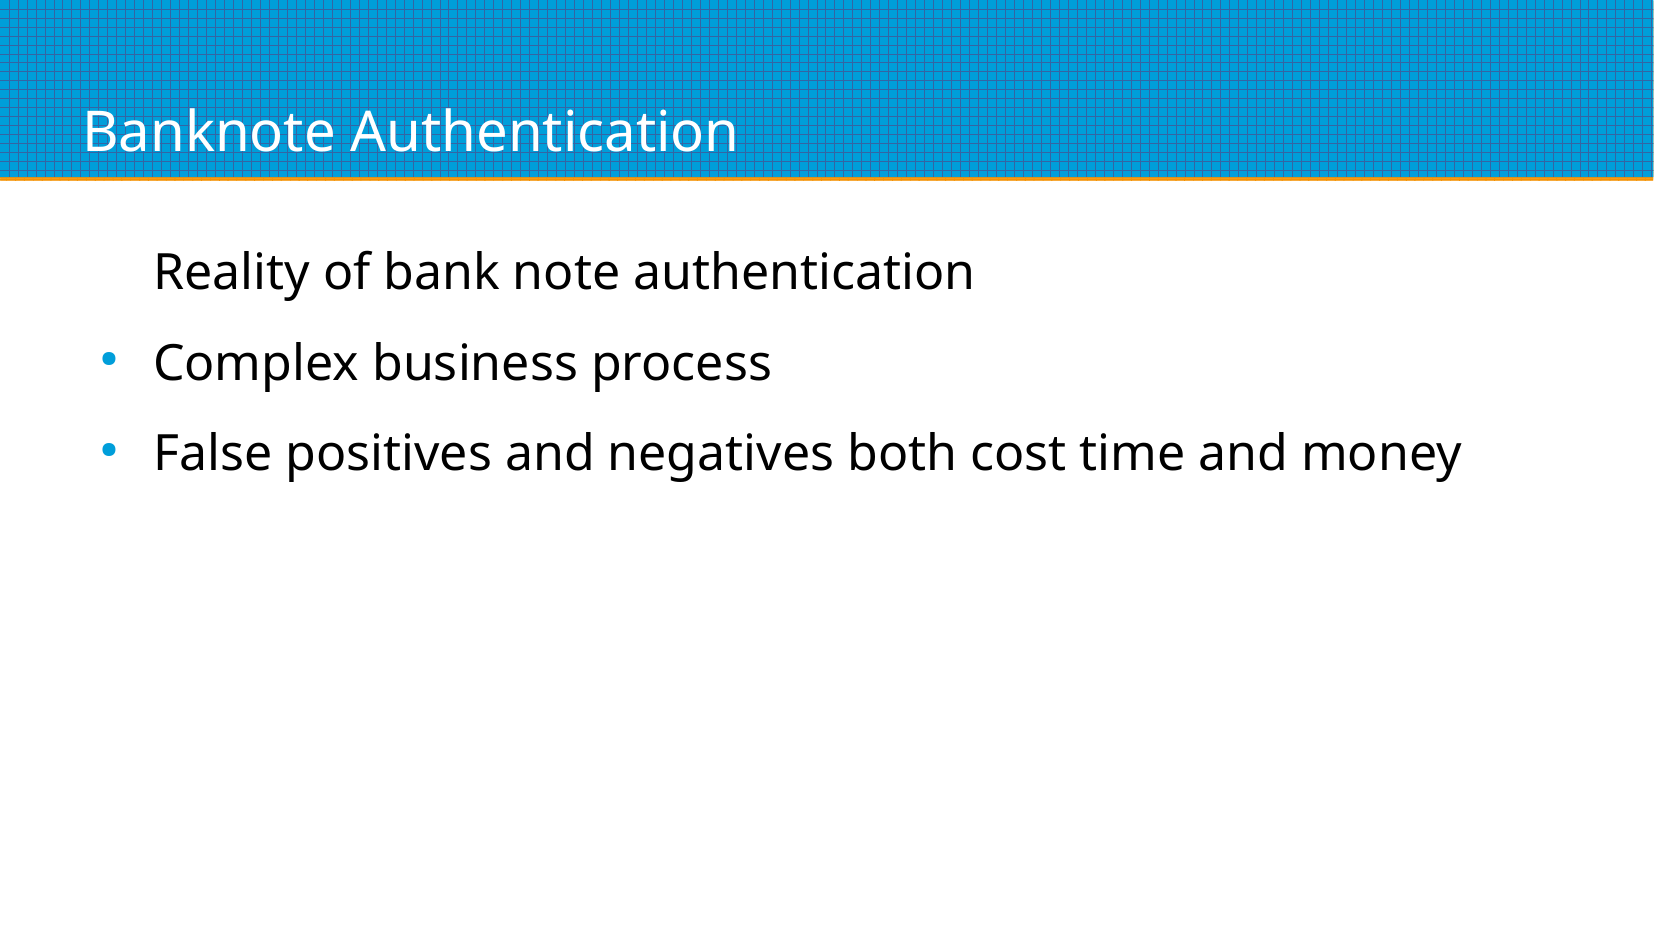

# Banknote Authentication
Reality of bank note authentication
Complex business process
False positives and negatives both cost time and money